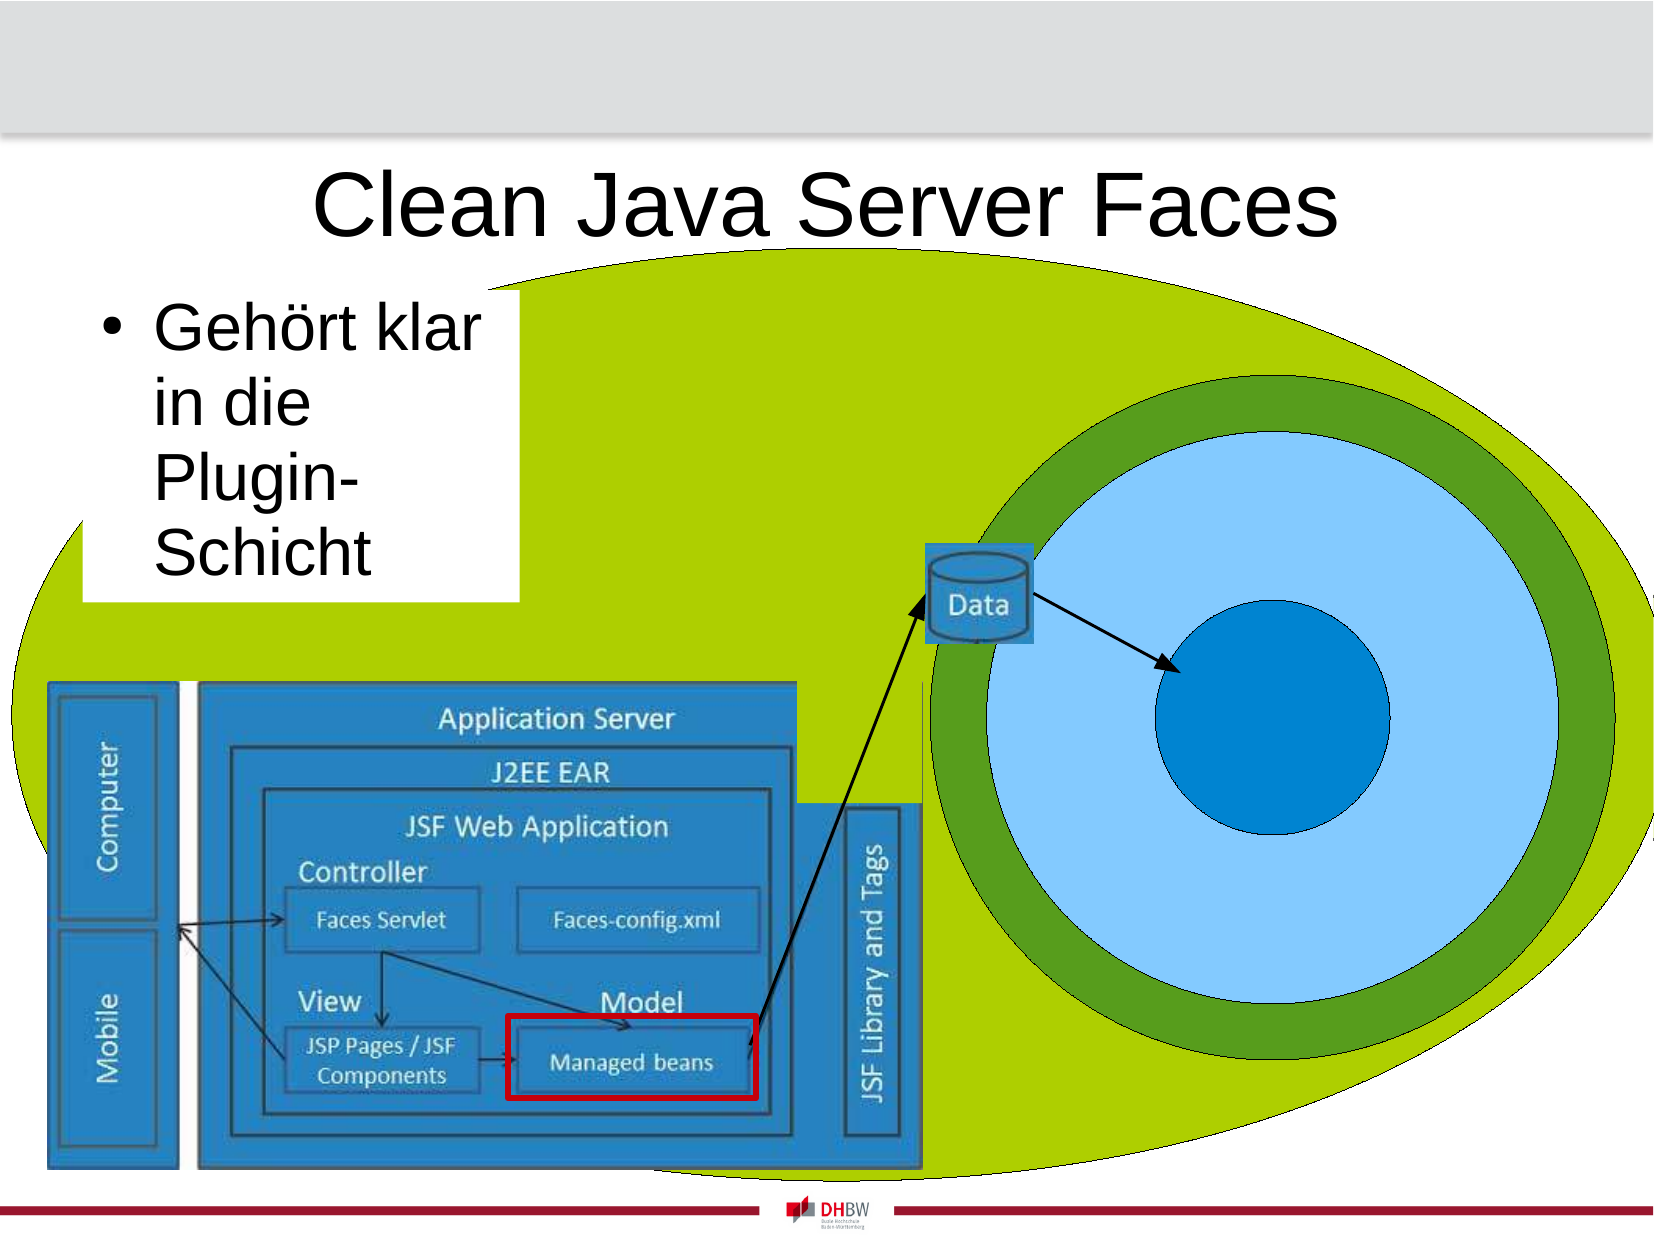

# Clean Java Server Faces
Gehört klar in die Plugin-Schicht